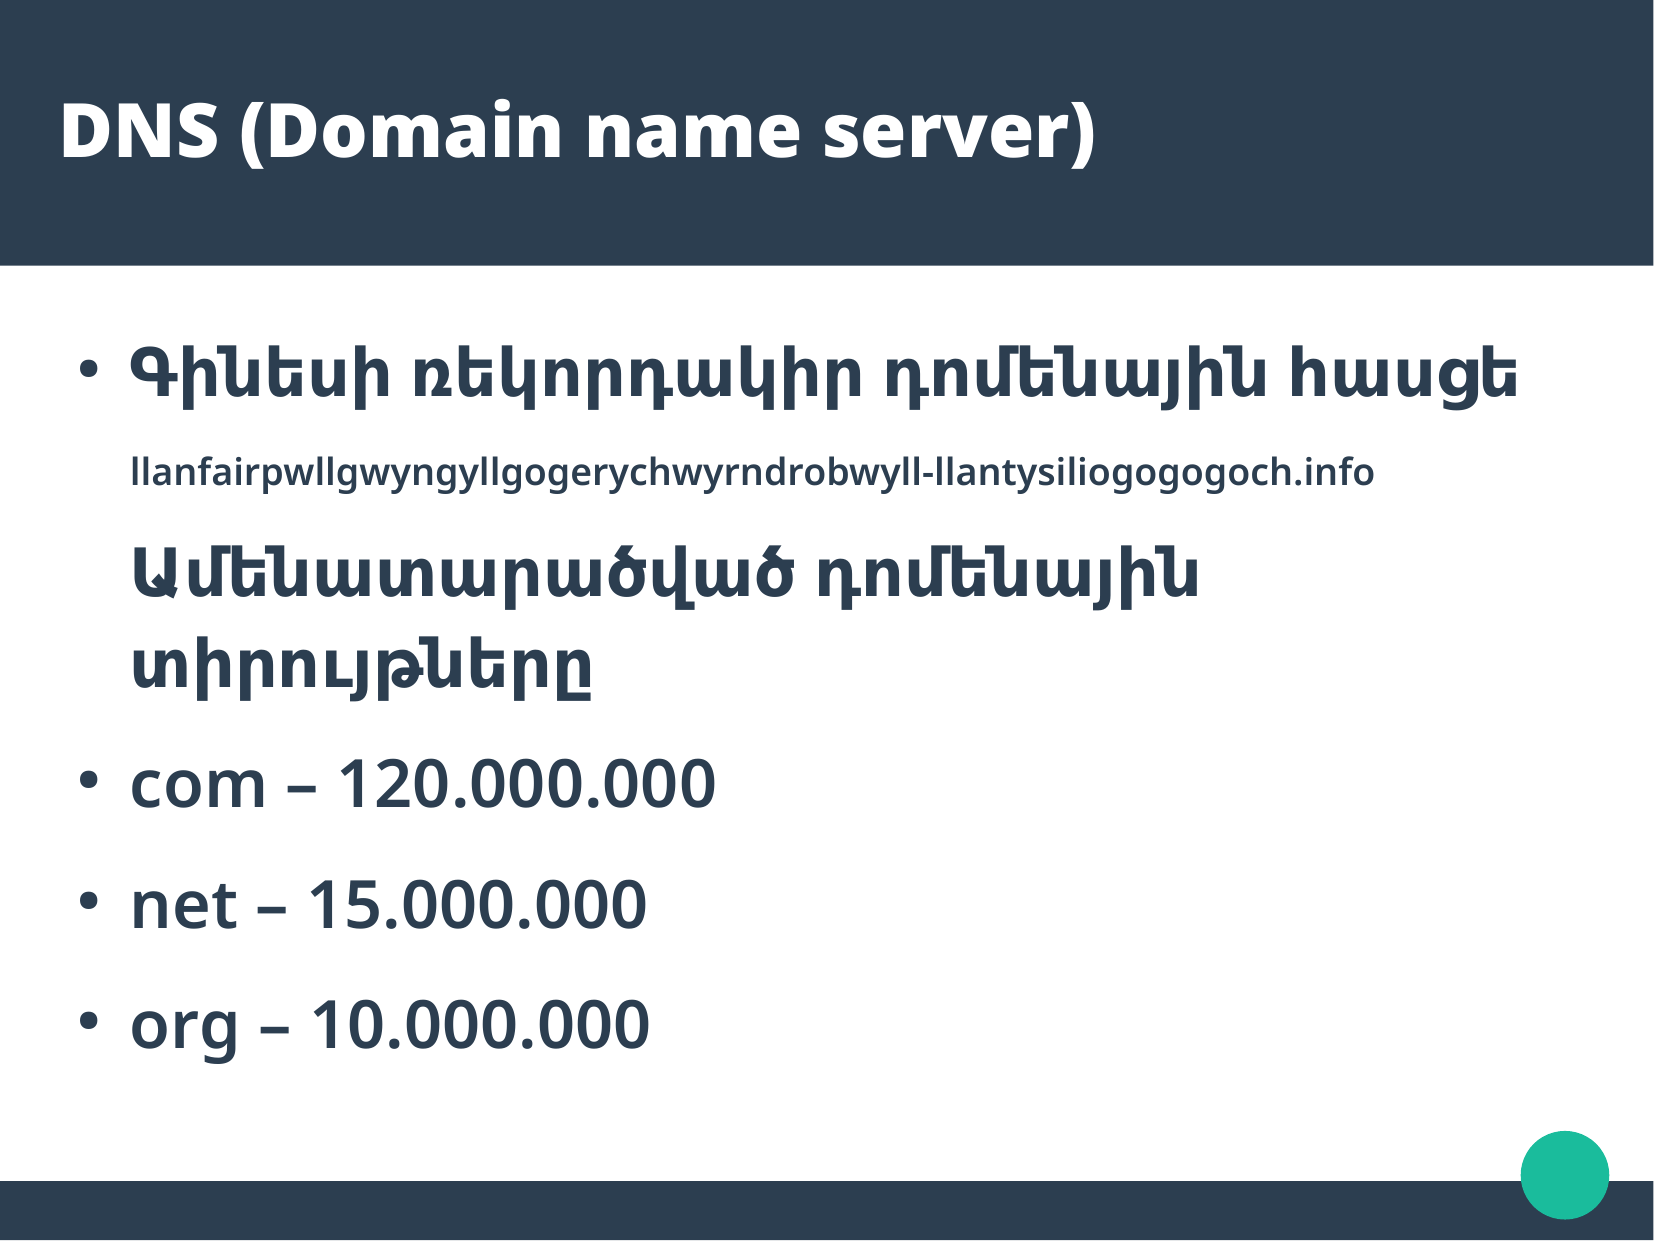

# DNS (Domain name server)
Գինեսի ռեկորդակիր դոմենային հասցե
llanfairpwllgwyngyllgogerychwyrndrobwyll-llantysiliogogogoch.info
Ամենատարածված դոմենային տիրույթները
com – 120.000.000
net – 15.000.000
org – 10.000.000